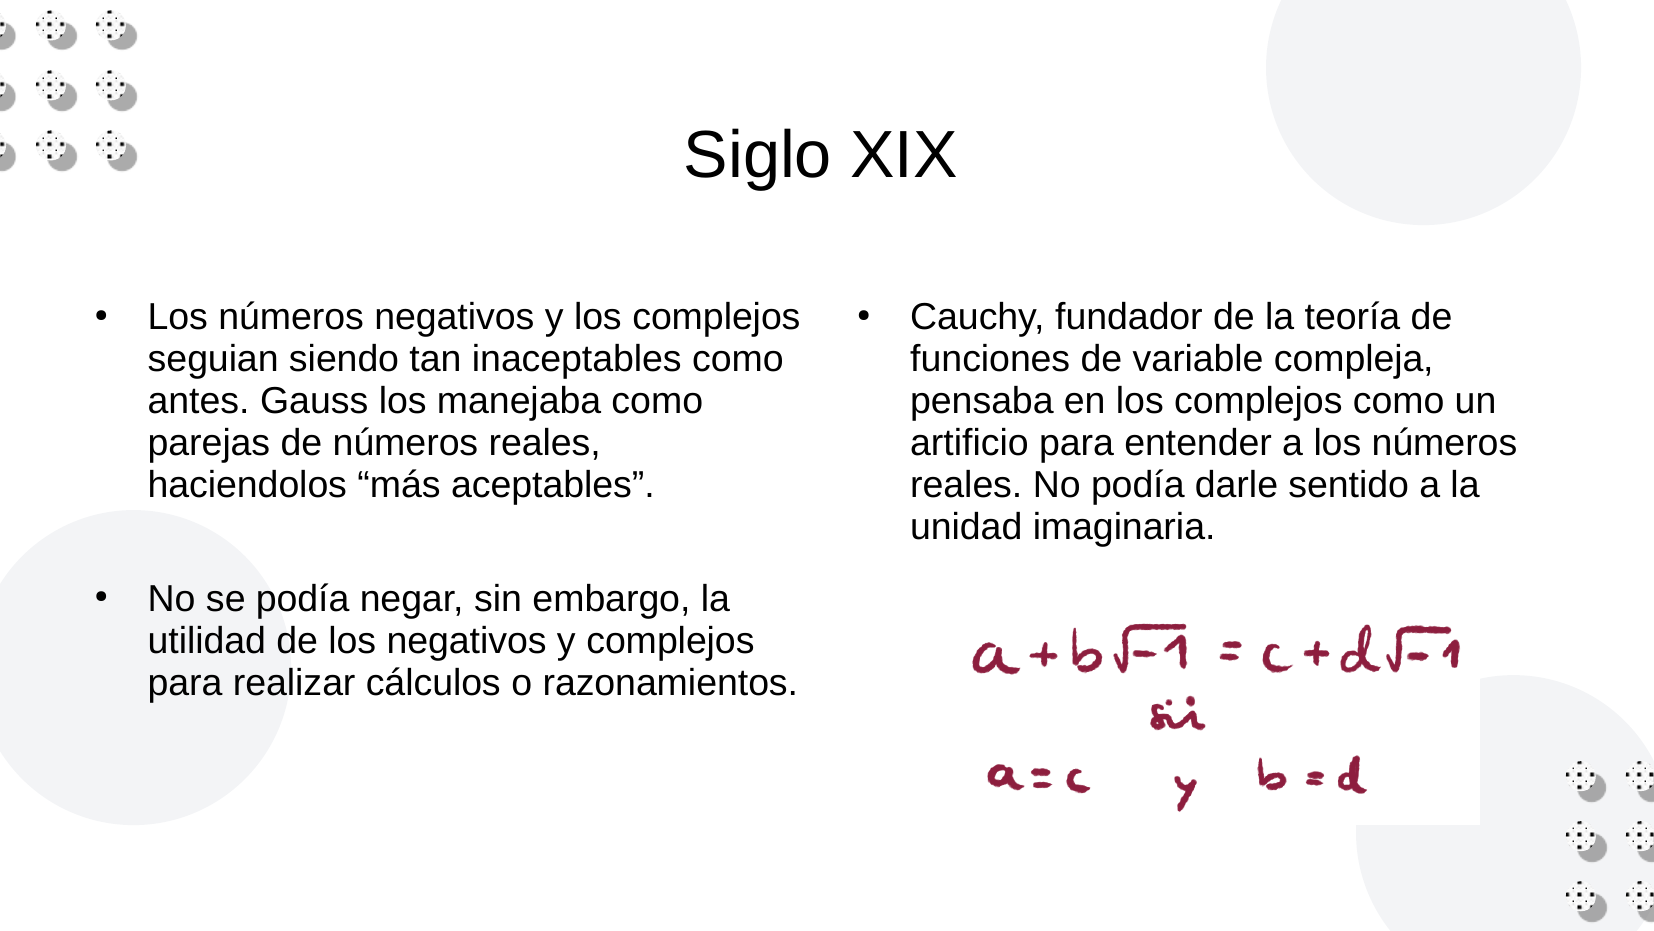

# Siglo XIX
Los números negativos y los complejos seguian siendo tan inaceptables como antes. Gauss los manejaba como parejas de números reales, haciendolos “más aceptables”.
Cauchy, fundador de la teoría de funciones de variable compleja, pensaba en los complejos como un artificio para entender a los números reales. No podía darle sentido a la unidad imaginaria.
No se podía negar, sin embargo, la utilidad de los negativos y complejos para realizar cálculos o razonamientos.